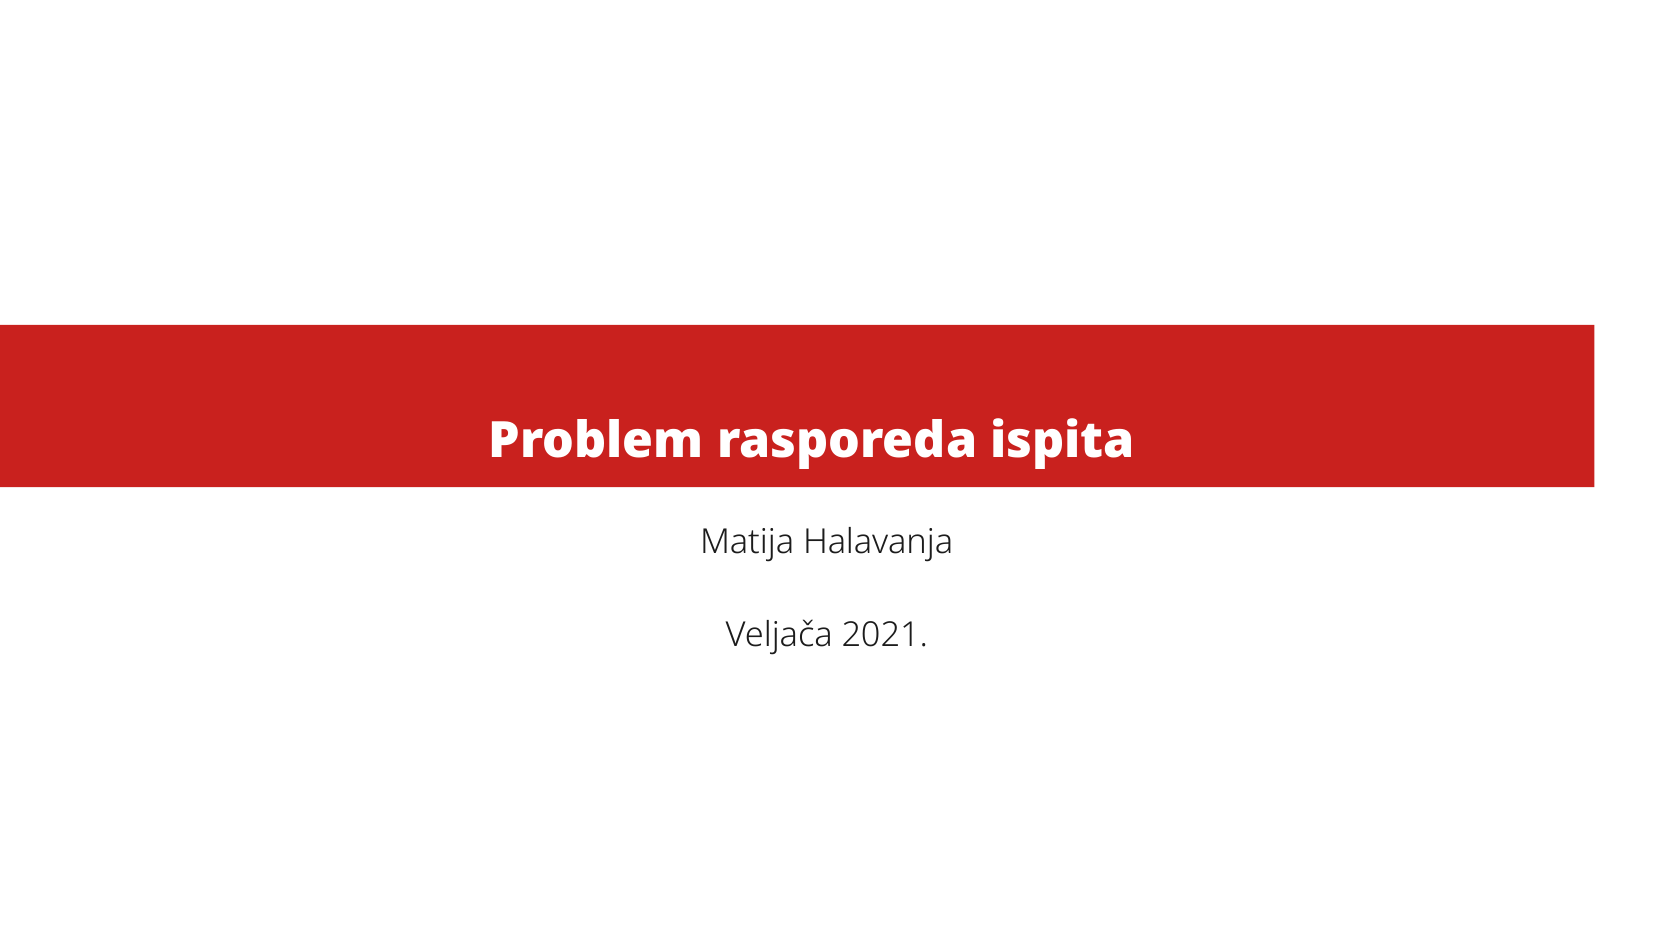

# Problem rasporeda ispita
Matija Halavanja
Veljača 2021.